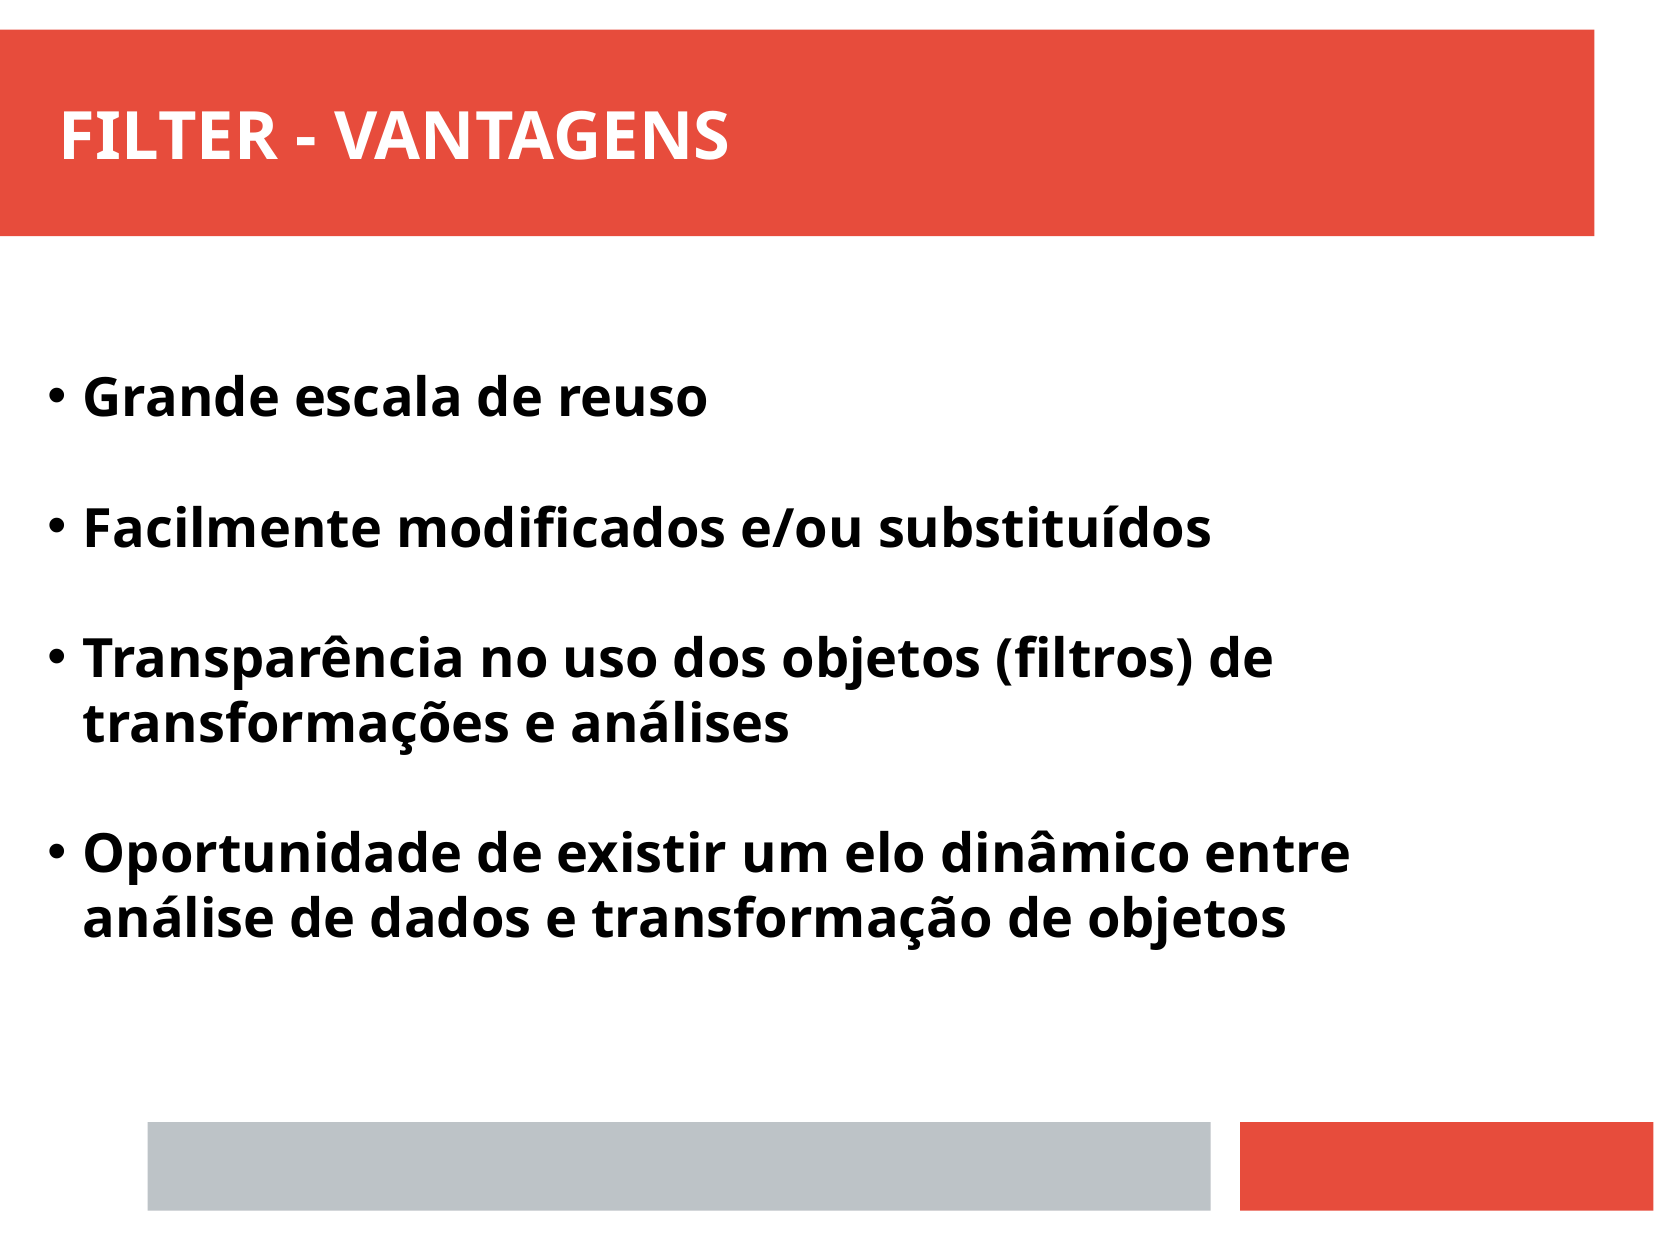

# FILTER - VANTAGENS
Grande escala de reuso
Facilmente modificados e/ou substituídos
Transparência no uso dos objetos (filtros) de transformações e análises
Oportunidade de existir um elo dinâmico entre análise de dados e transformação de objetos